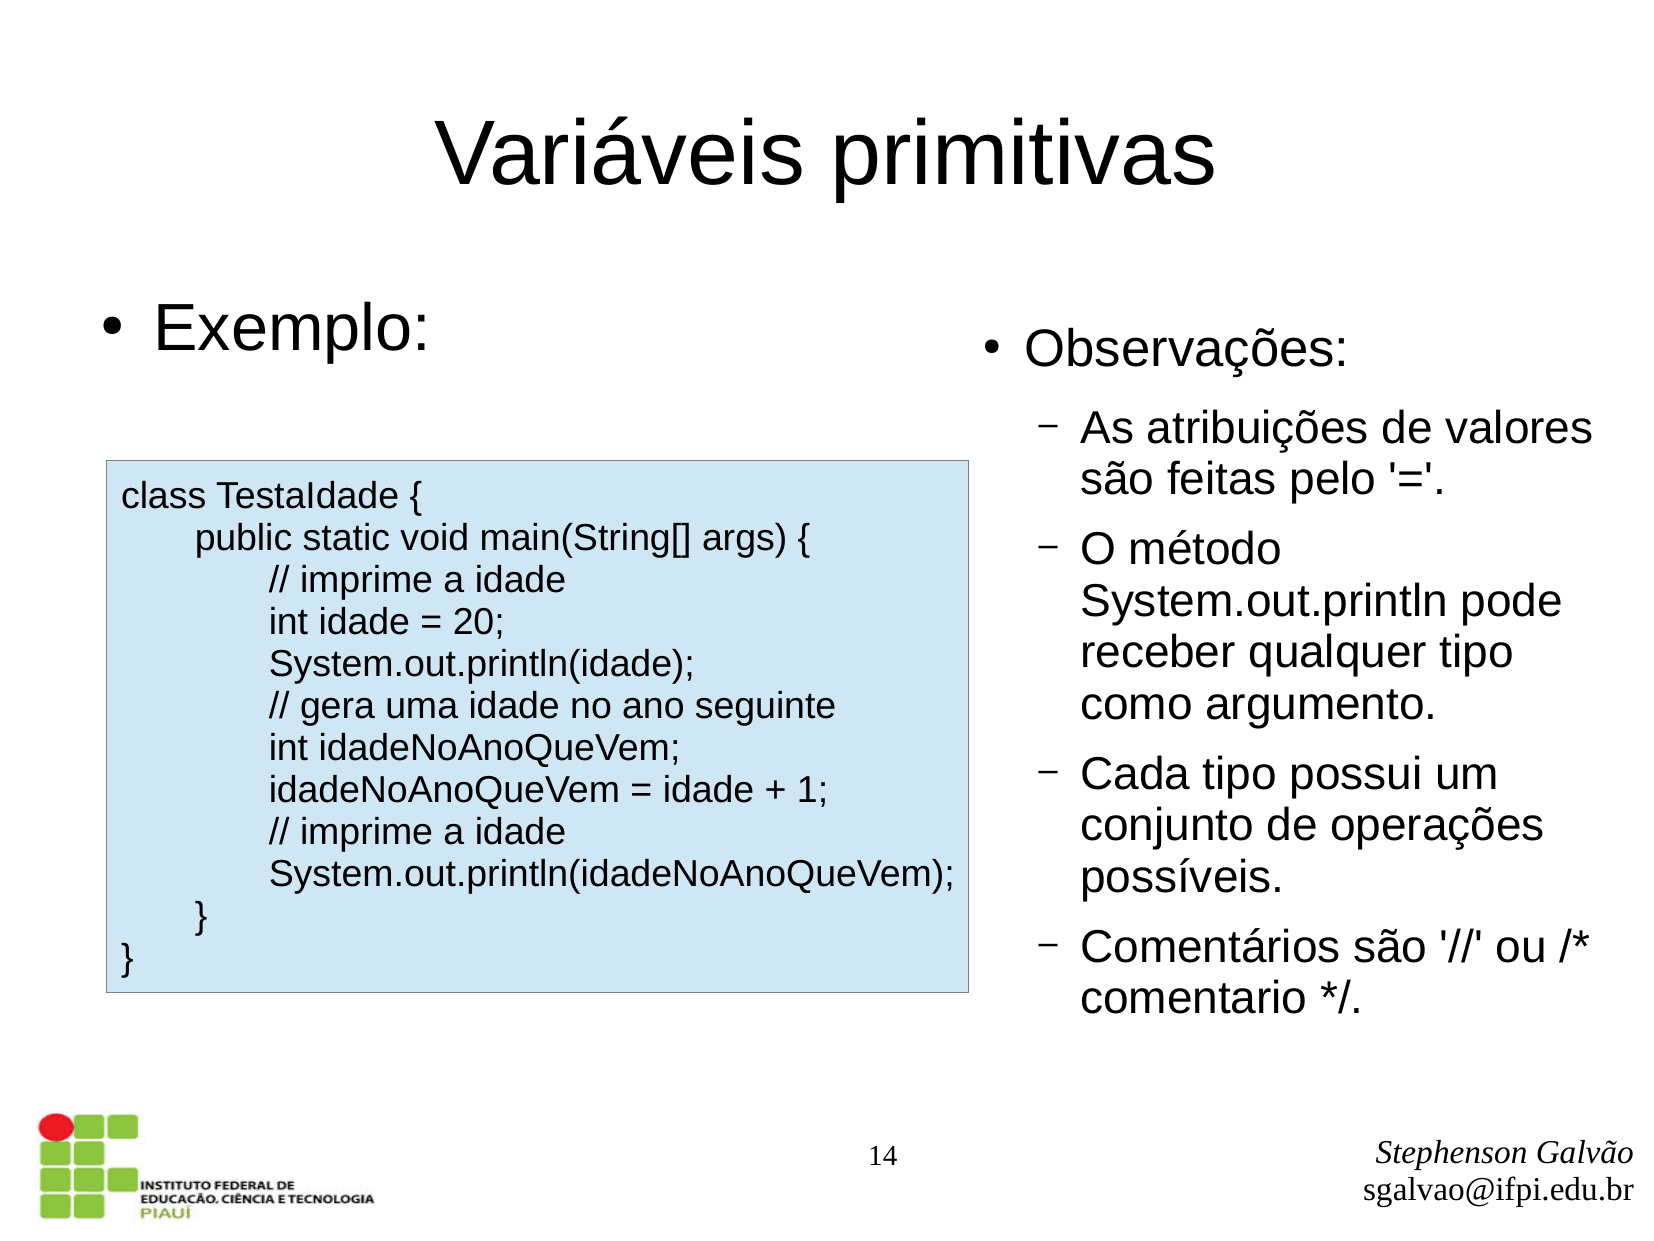

# Variáveis primitivas
Exemplo:
Observações:
As atribuições de valores são feitas pelo '='.
O método System.out.println pode receber qualquer tipo como argumento.
Cada tipo possui um conjunto de operações possíveis.
Comentários são '//' ou /* comentario */.
class TestaIdade {
	public static void main(String[] args) {
		// imprime a idade
		int idade = 20;
		System.out.println(idade);
		// gera uma idade no ano seguinte
		int idadeNoAnoQueVem;
		idadeNoAnoQueVem = idade + 1;
		// imprime a idade
		System.out.println(idadeNoAnoQueVem);
	}
}
14